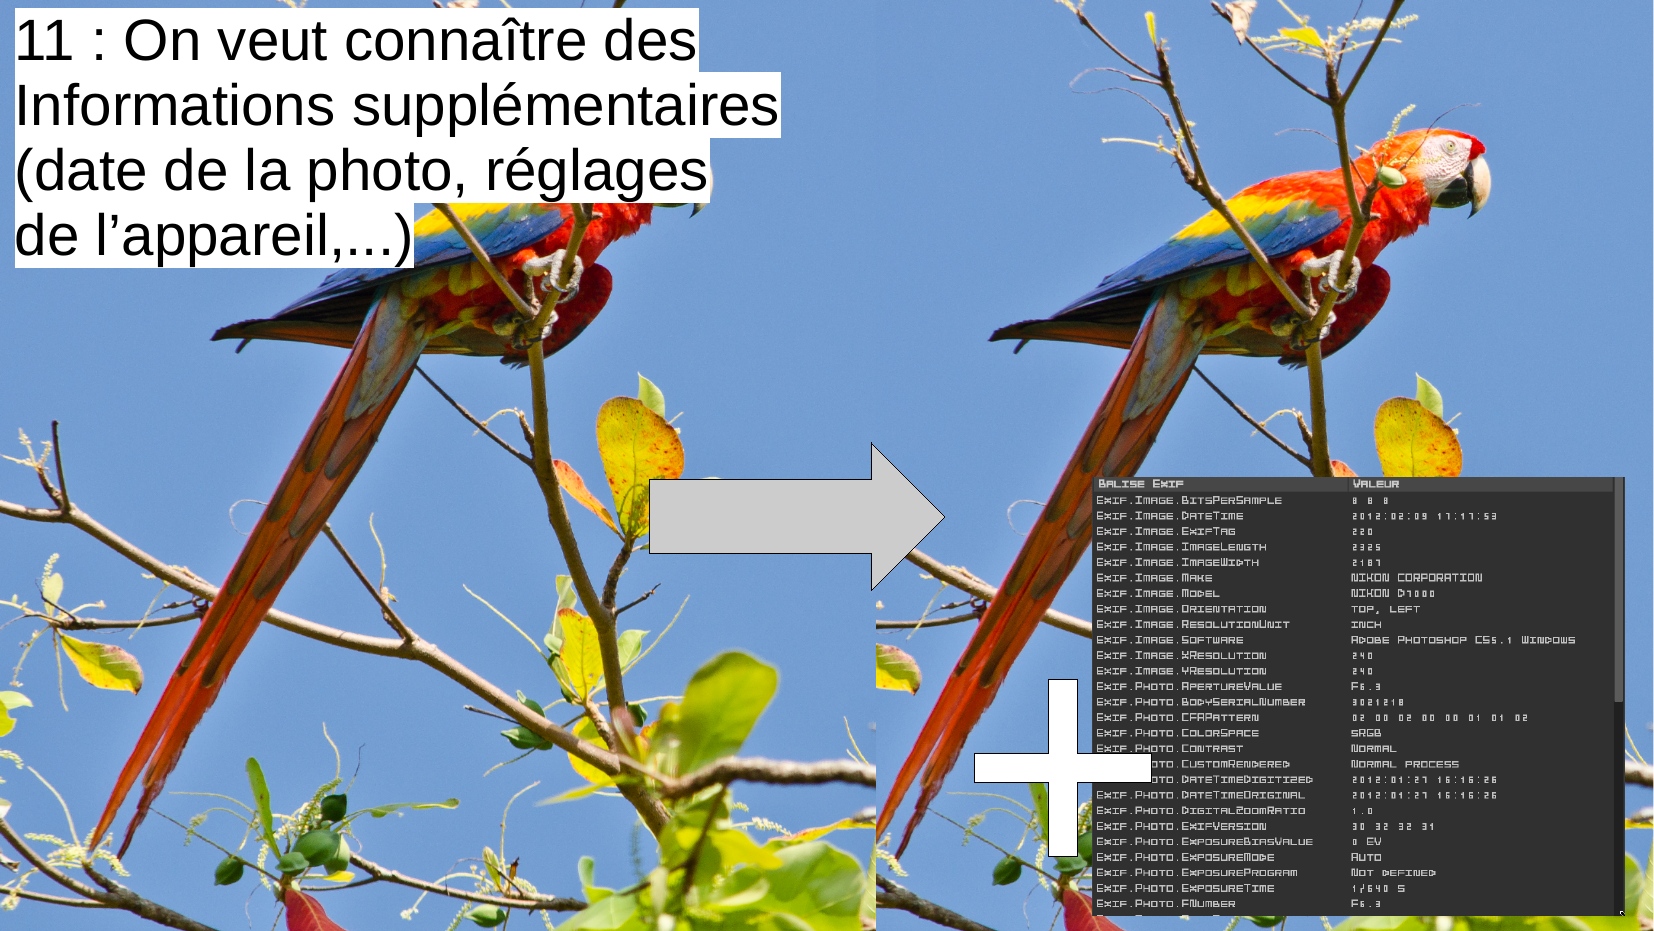

11 : On veut connaître des
Informations supplémentaires
(date de la photo, réglages
de l’appareil,...)